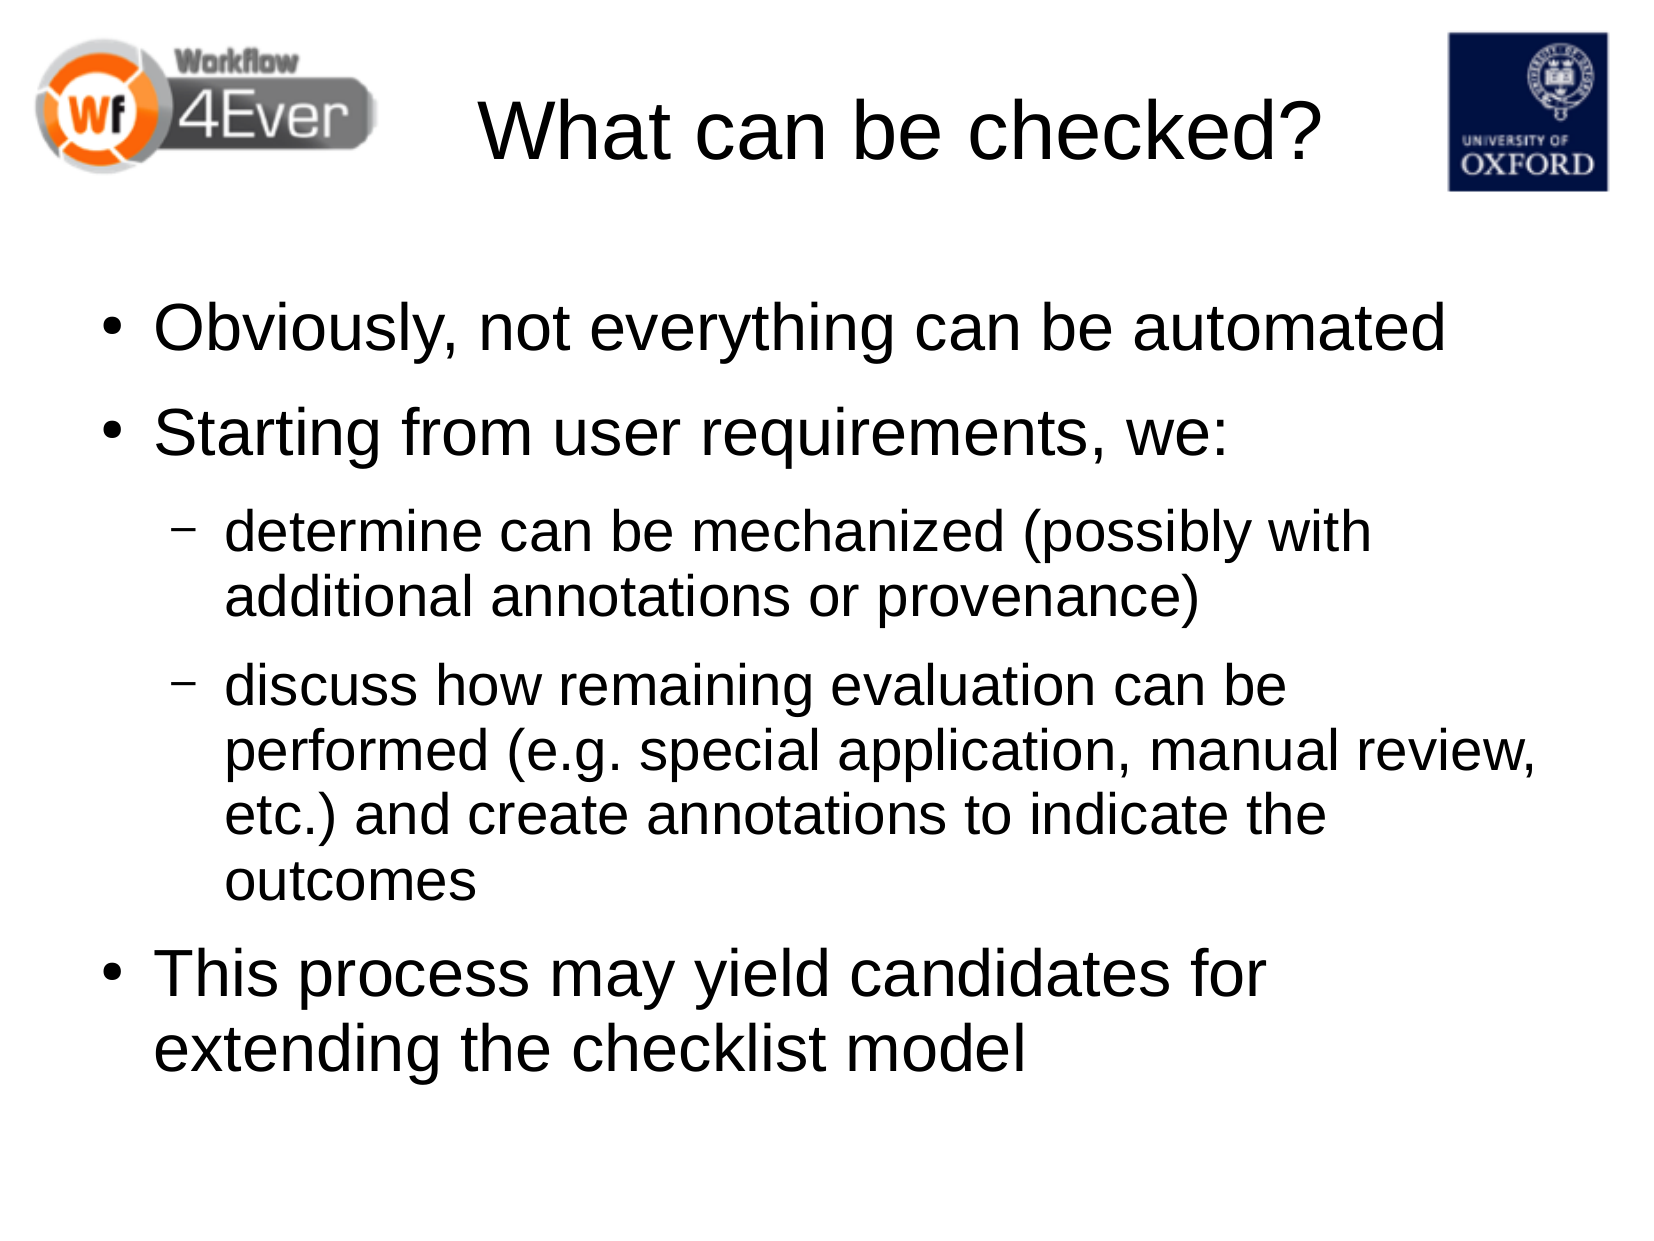

# What can be checked?
Obviously, not everything can be automated
Starting from user requirements, we:
determine can be mechanized (possibly with additional annotations or provenance)
discuss how remaining evaluation can be performed (e.g. special application, manual review, etc.) and create annotations to indicate the outcomes
This process may yield candidates for extending the checklist model